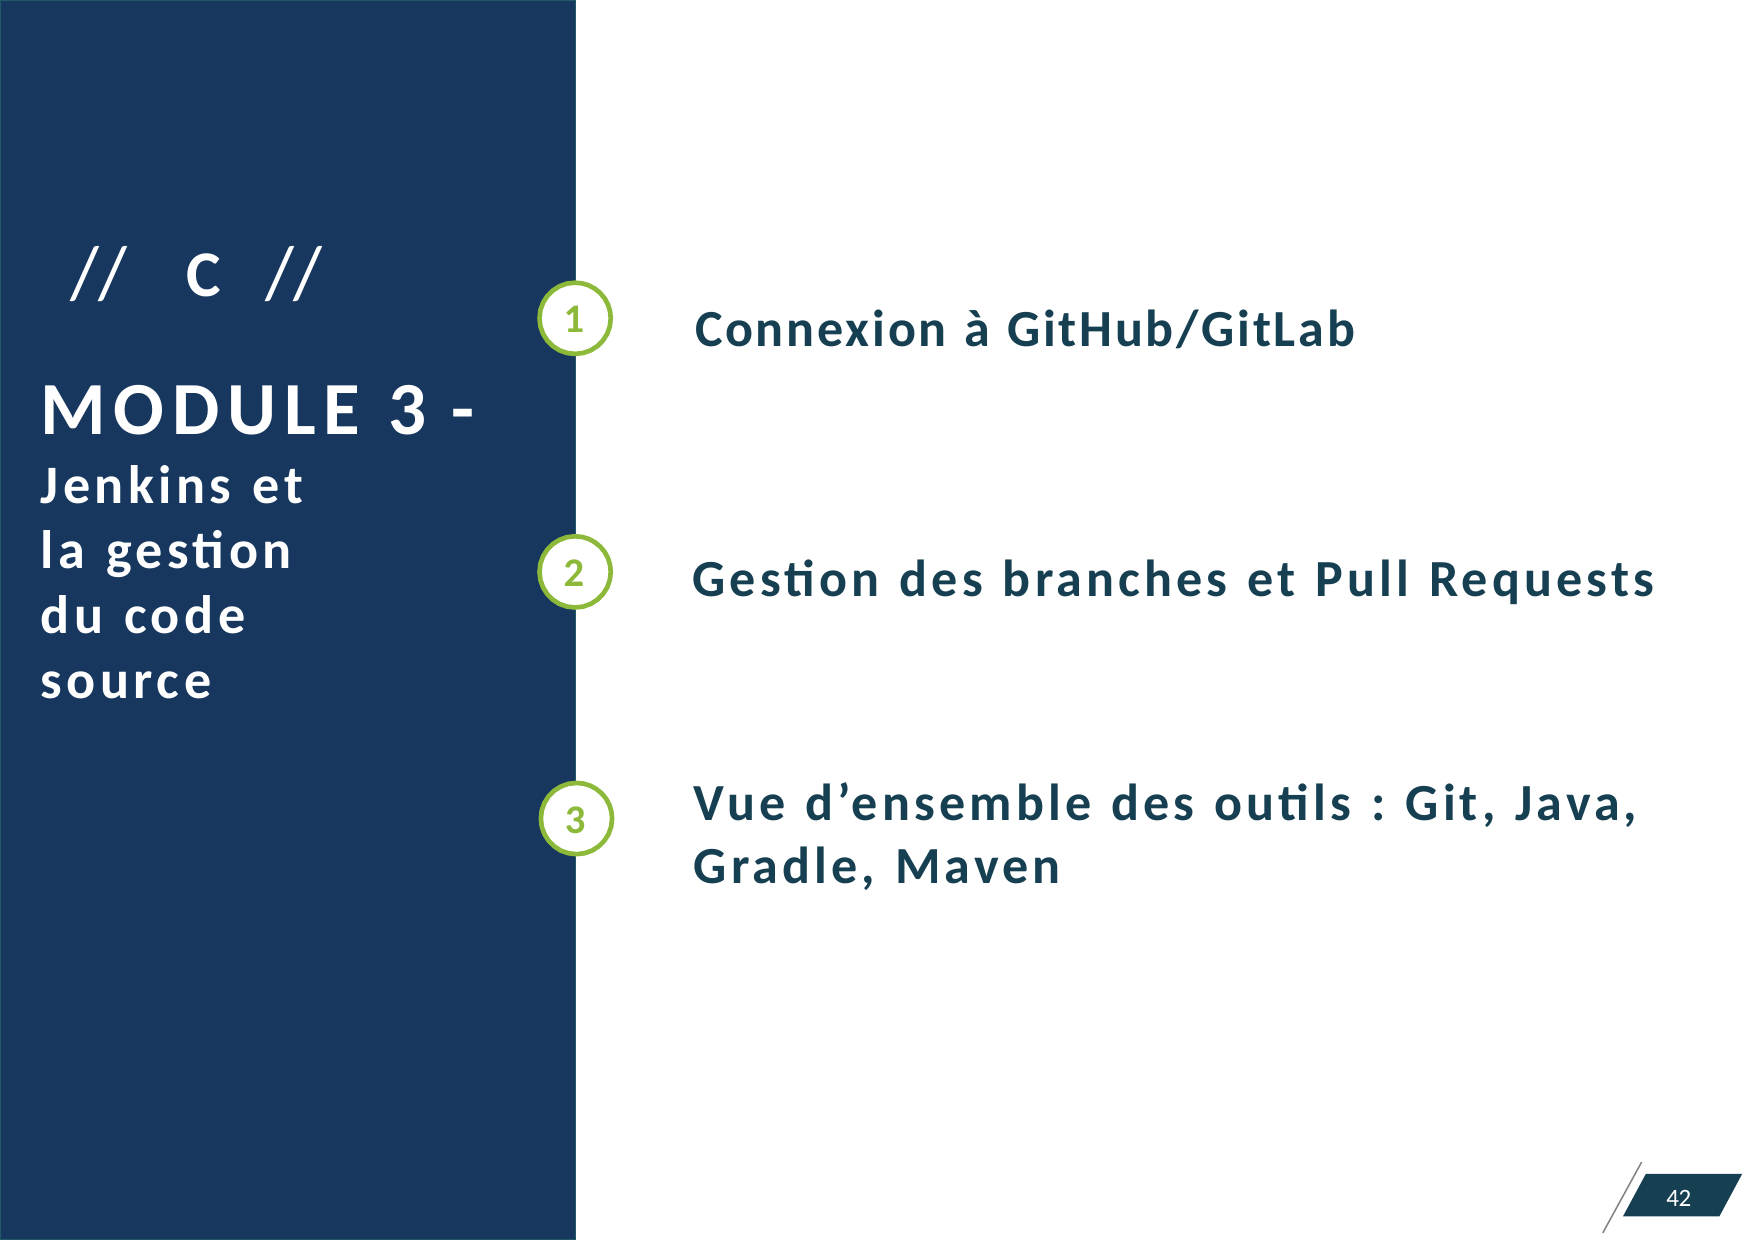

//	C	//
MODULE 3 -
Jenkins et la gestion du code source
1
Connexion à GitHub/GitLab
Gestion des branches et Pull Requests
2
Vue d’ensemble des outils : Git, Java, Gradle, Maven
3